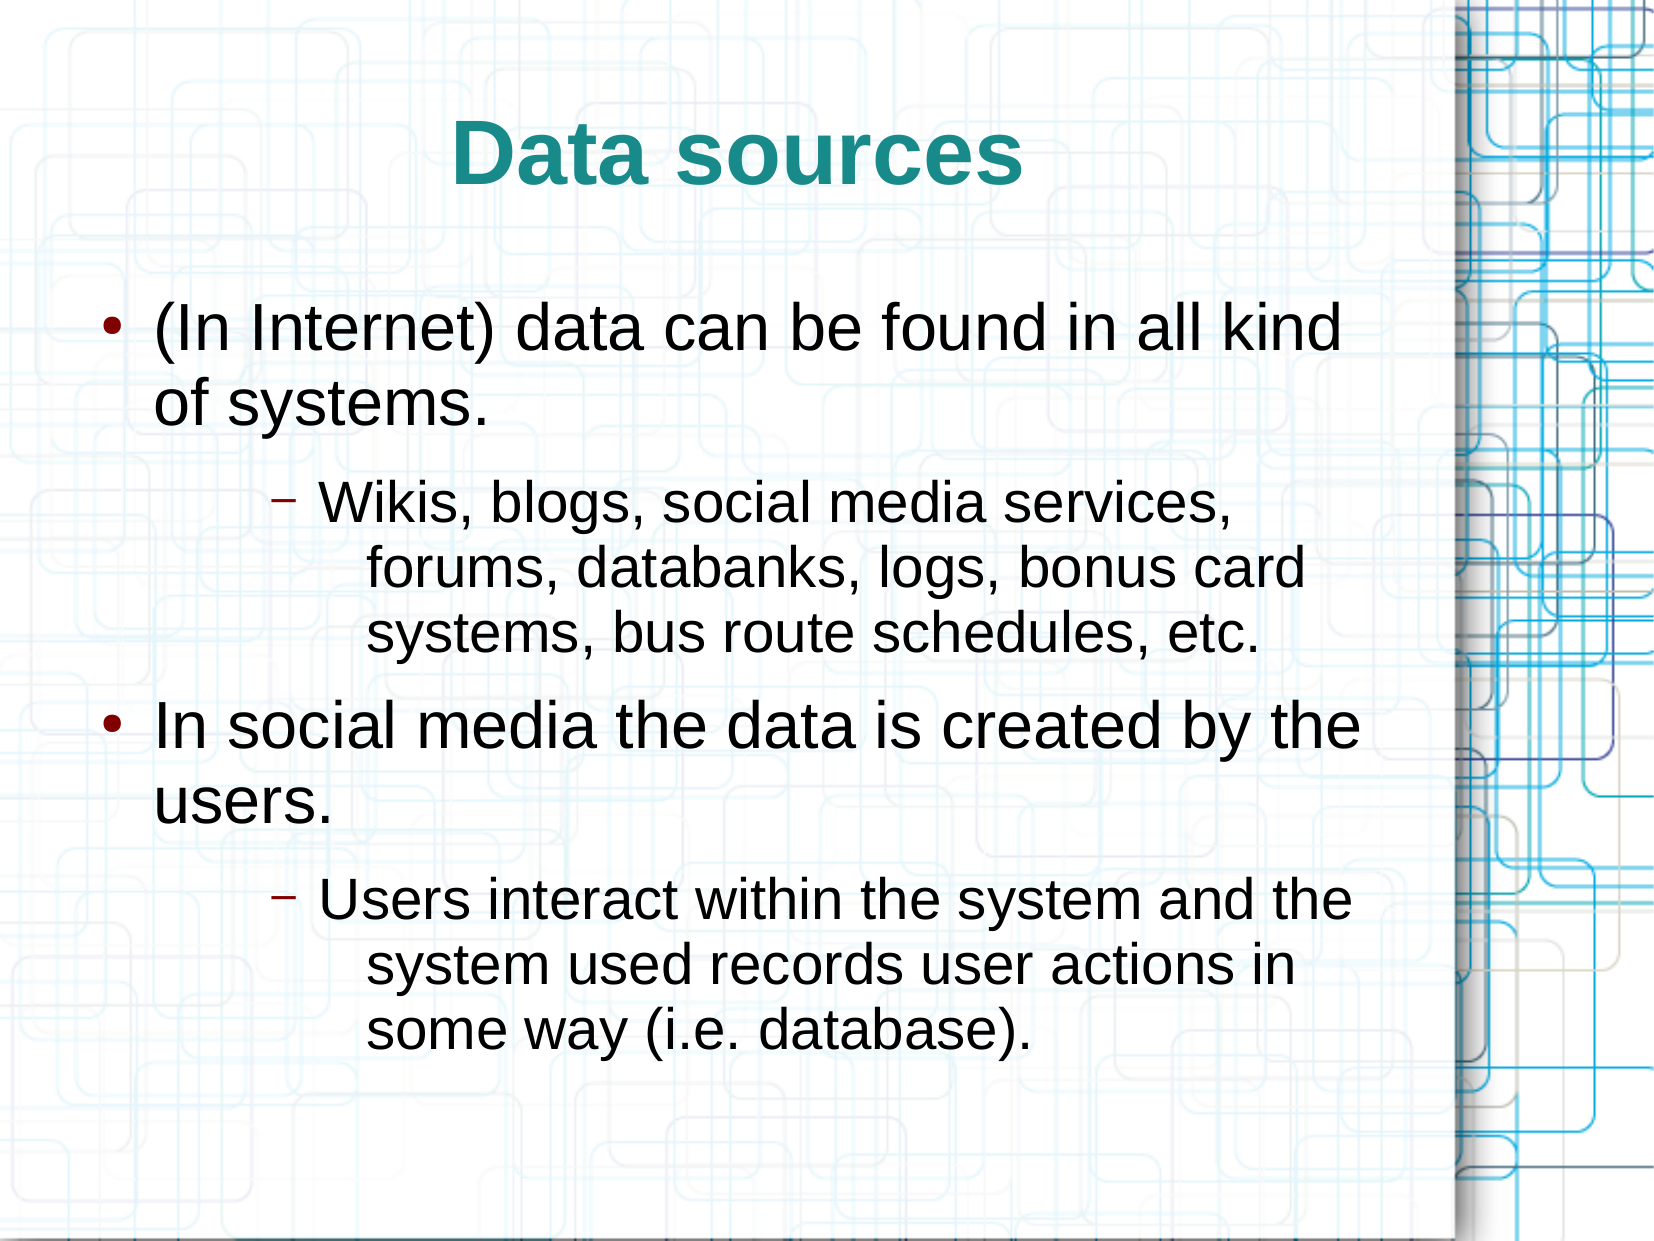

# Data sources
(In Internet) data can be found in all kind of systems.
Wikis, blogs, social media services, forums, databanks, logs, bonus card systems, bus route schedules, etc.
In social media the data is created by the users.
Users interact within the system and the system used records user actions in some way (i.e. database).